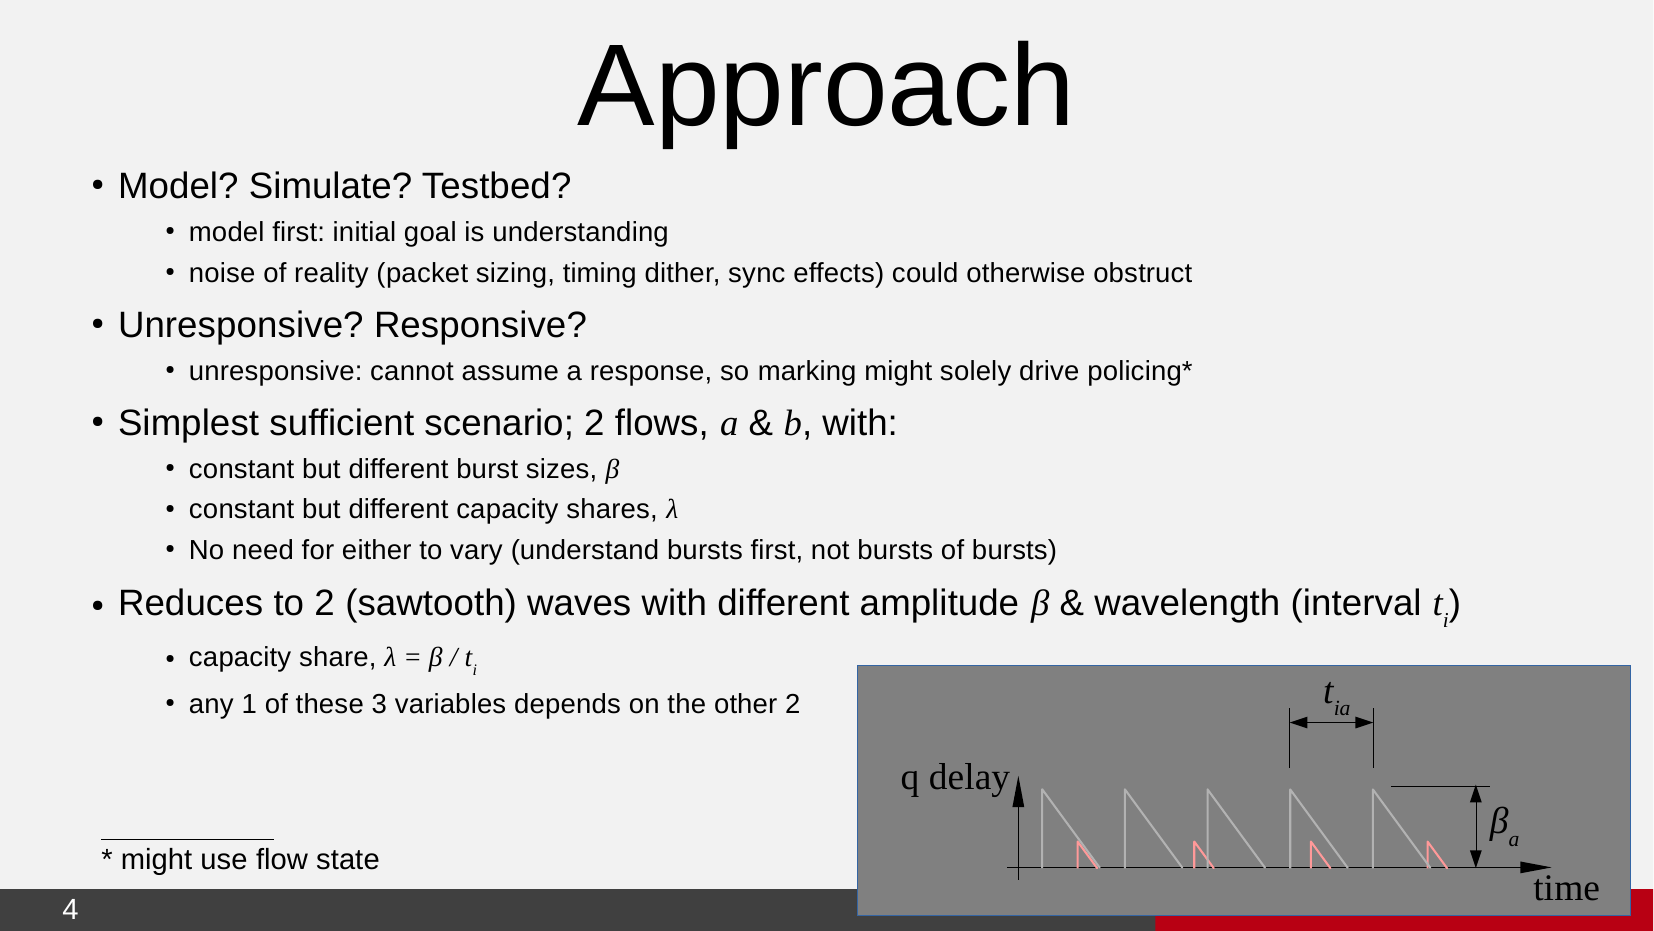

# Approach
Model? Simulate? Testbed?
model first: initial goal is understanding
noise of reality (packet sizing, timing dither, sync effects) could otherwise obstruct
Unresponsive? Responsive?
unresponsive: cannot assume a response, so marking might solely drive policing*
Simplest sufficient scenario; 2 flows, a & b, with:
constant but different burst sizes, β
constant but different capacity shares, λ
No need for either to vary (understand bursts first, not bursts of bursts)
Reduces to 2 (sawtooth) waves with different amplitude β & wavelength (interval ti)
capacity share, λ = β / ti
any 1 of these 3 variables depends on the other 2
tia
q delay
βa
* might use flow state
time
4